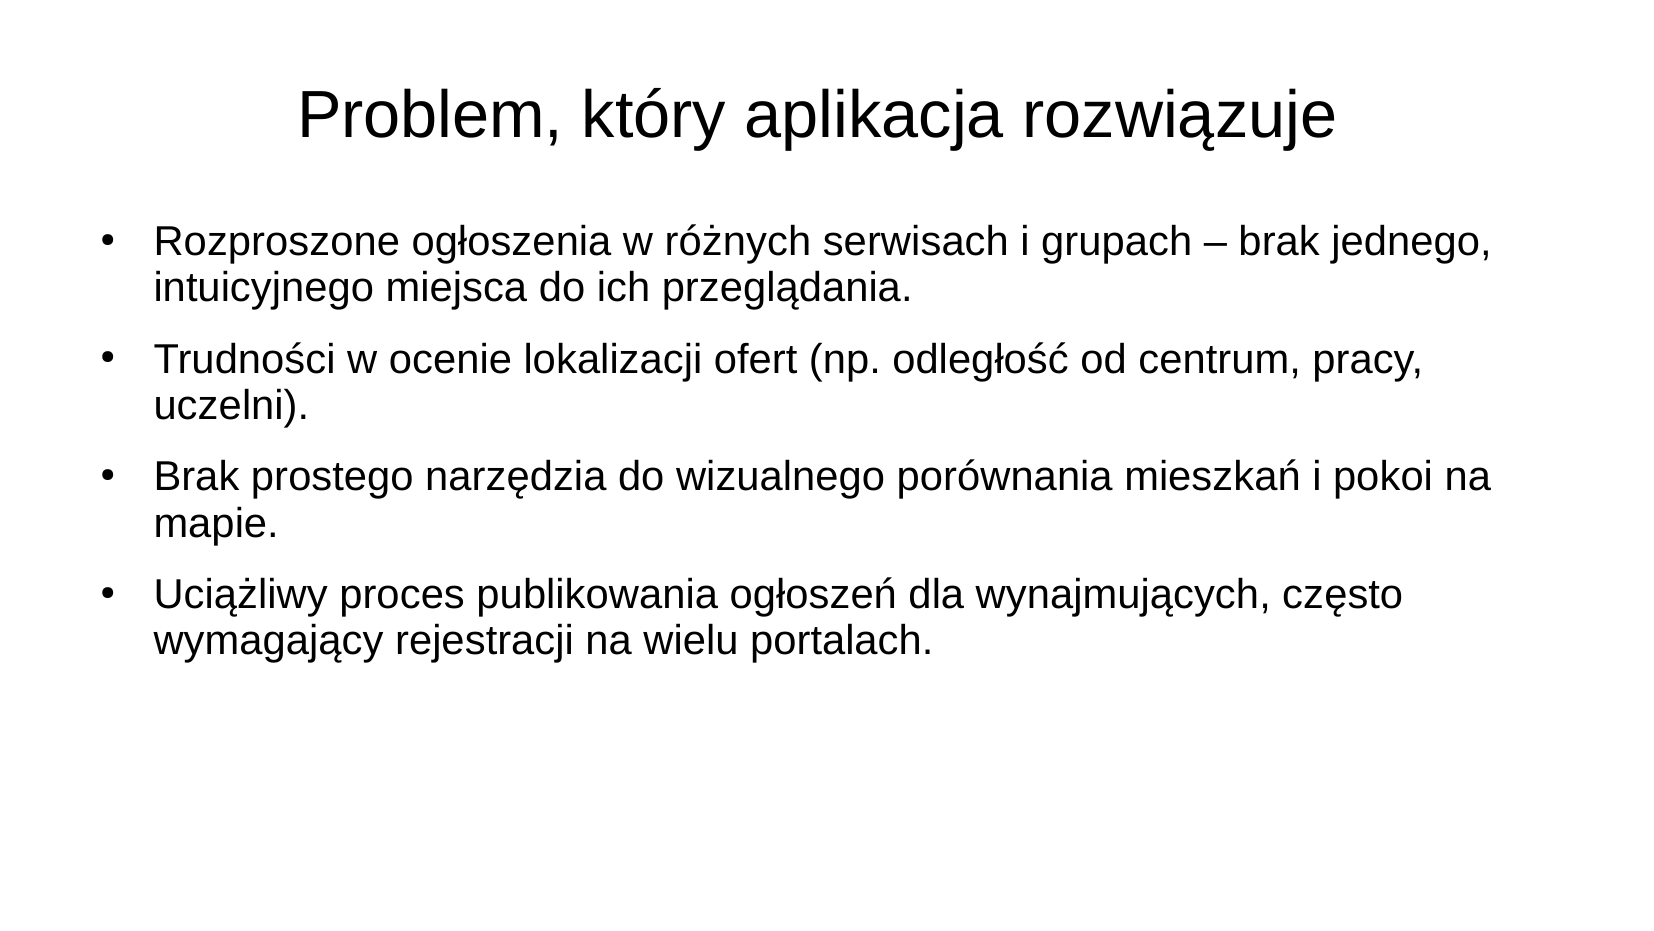

# Problem, który aplikacja rozwiązuje
Rozproszone ogłoszenia w różnych serwisach i grupach – brak jednego, intuicyjnego miejsca do ich przeglądania.
Trudności w ocenie lokalizacji ofert (np. odległość od centrum, pracy, uczelni).
Brak prostego narzędzia do wizualnego porównania mieszkań i pokoi na mapie.
Uciążliwy proces publikowania ogłoszeń dla wynajmujących, często wymagający rejestracji na wielu portalach.